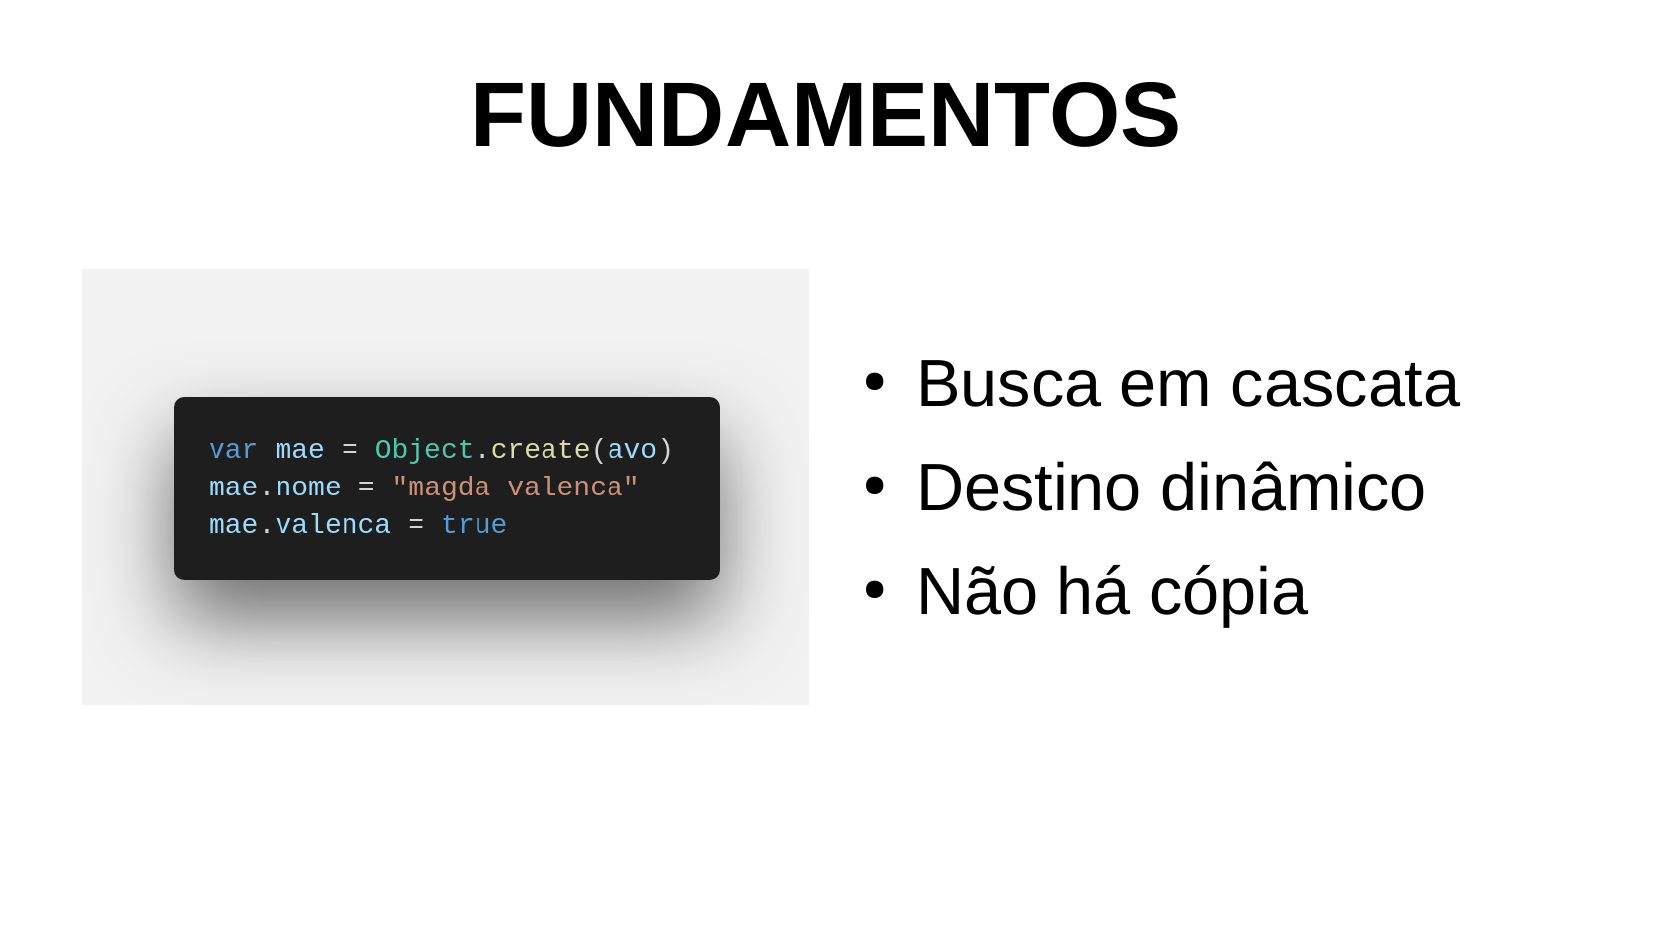

# FUNDAMENTOS
Busca em cascata
Destino dinâmico
Não há cópia